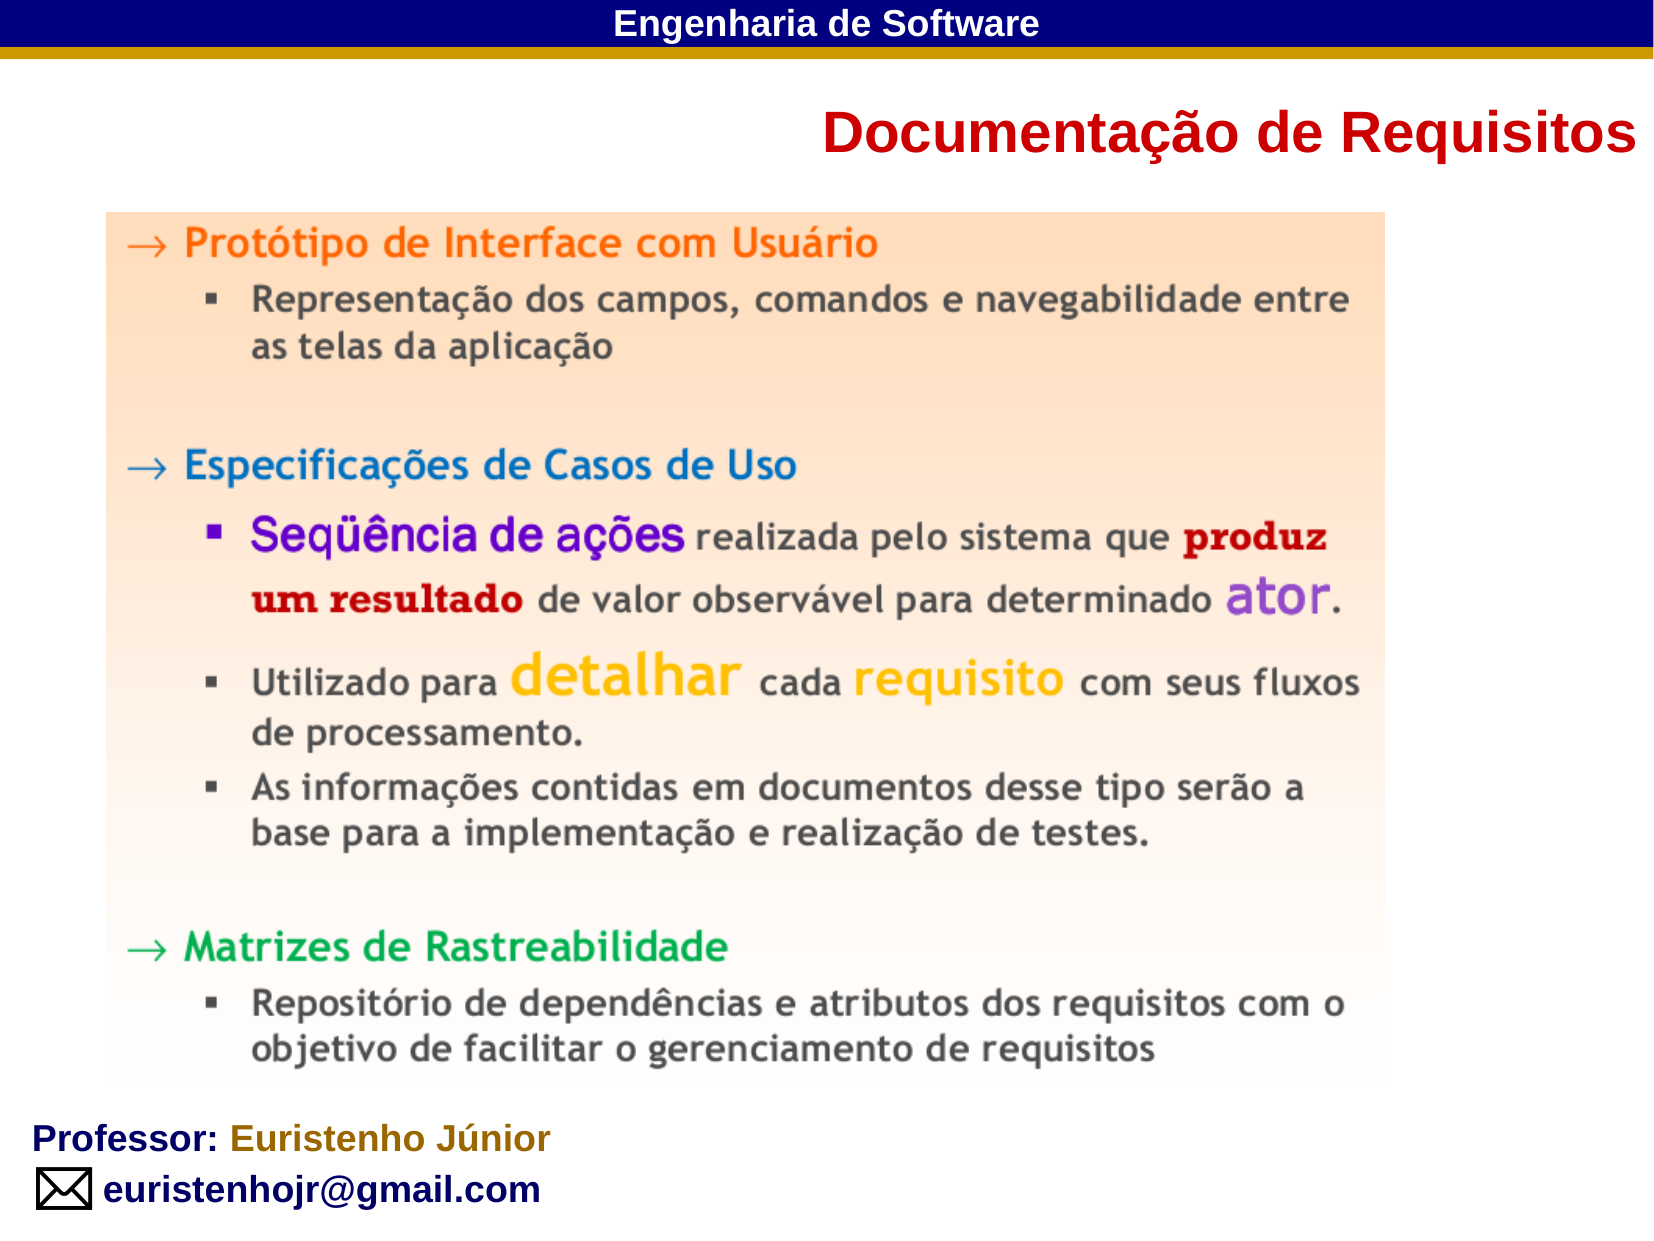

Engenharia de Software
Documentação de Requisitos
Professor: Euristenho Júnior
euristenhojr@gmail.com